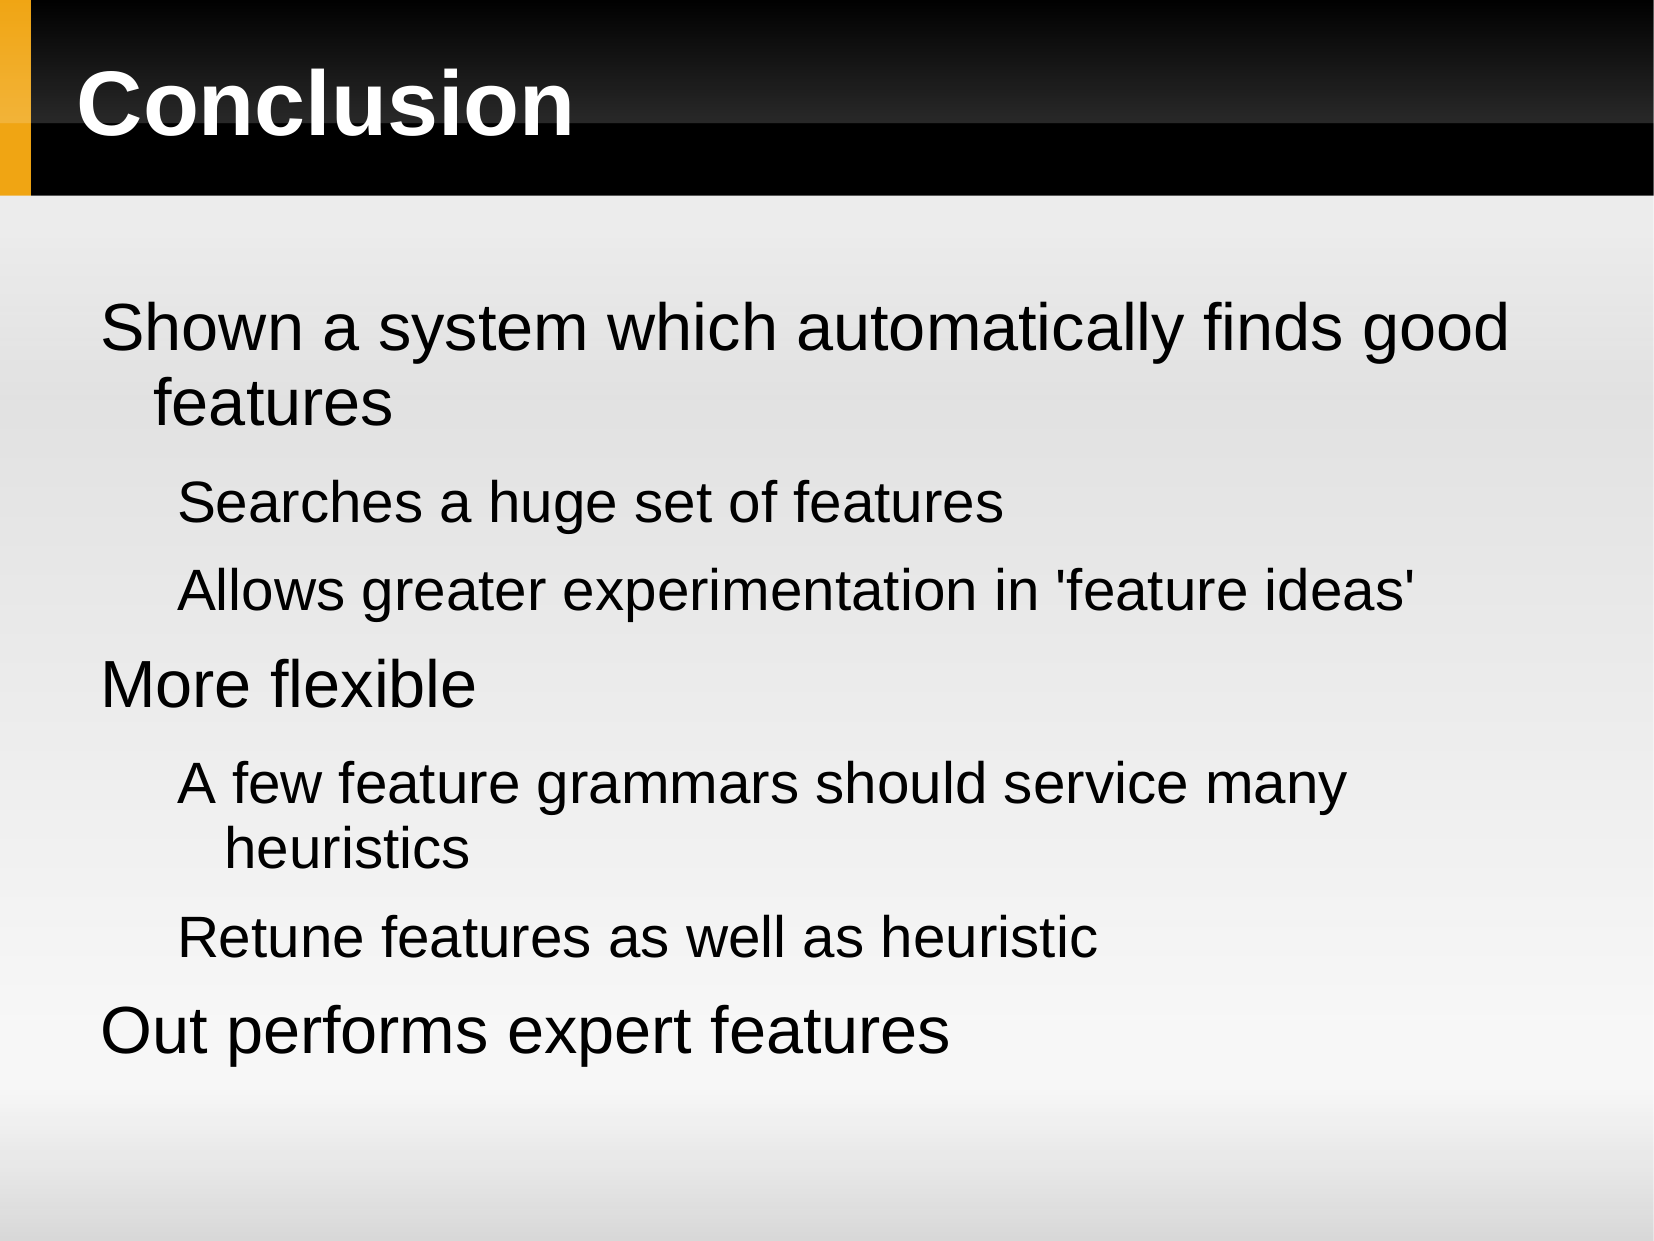

# Conclusion
Shown a system which automatically finds good features
Searches a huge set of features
Allows greater experimentation in 'feature ideas'
More flexible
A few feature grammars should service many heuristics
Retune features as well as heuristic
Out performs expert features